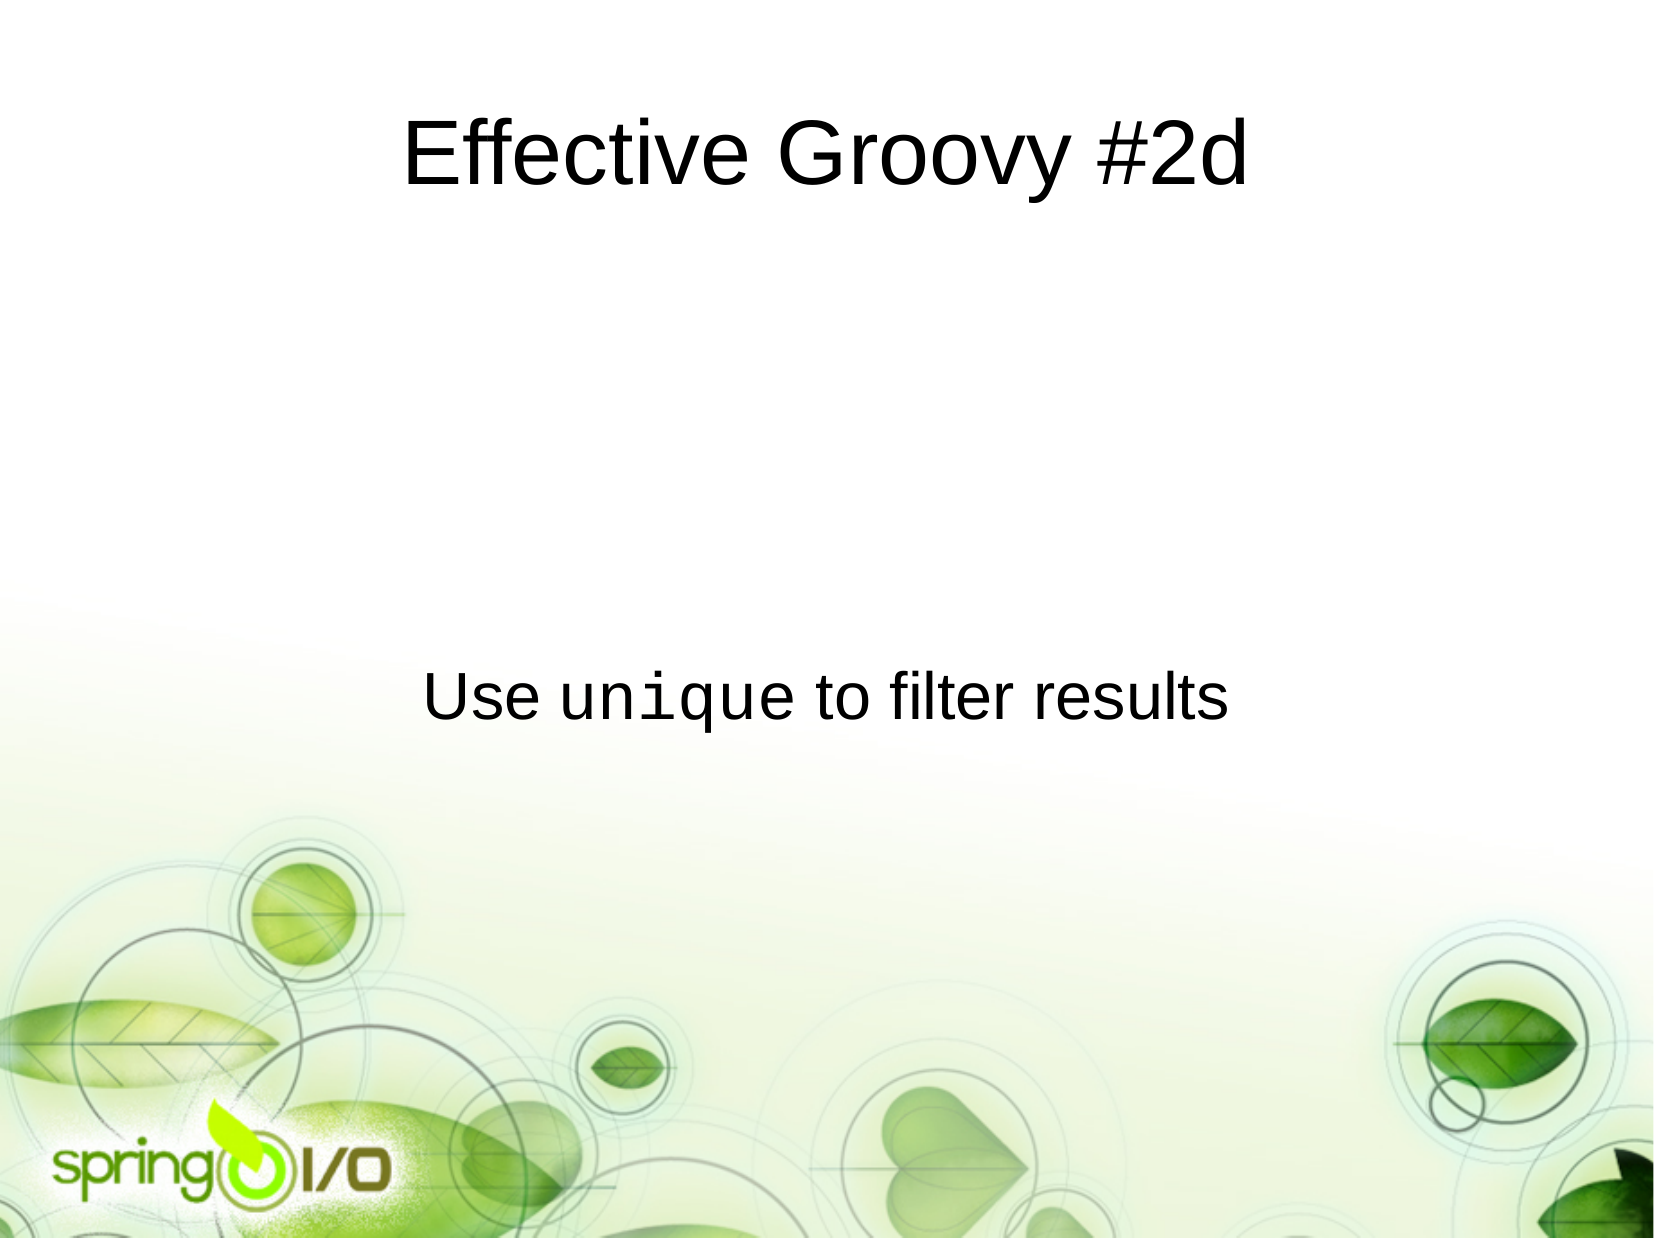

# Effective Groovy #2d
Use unique to filter results